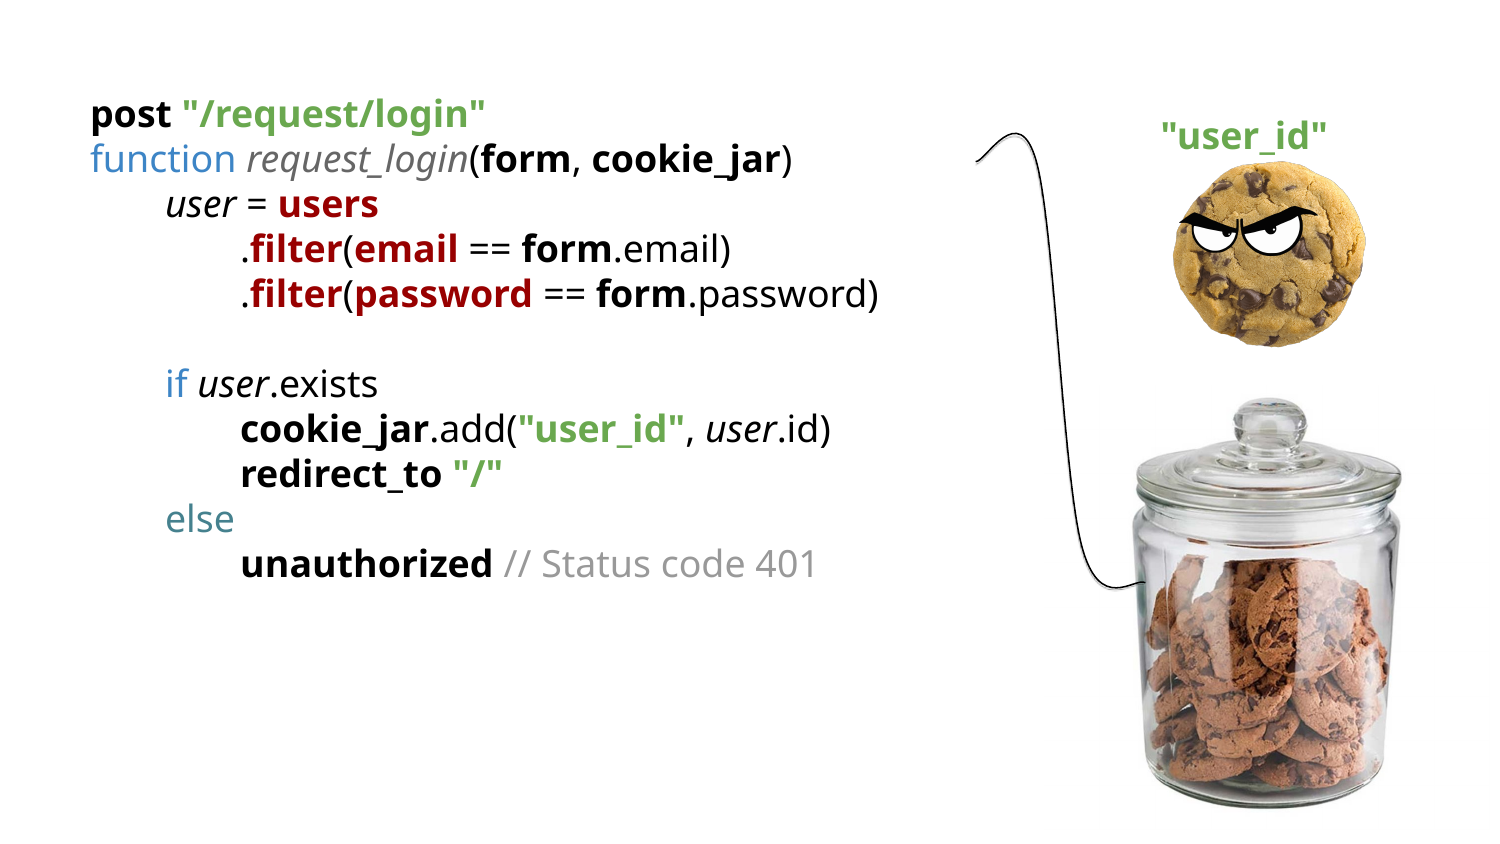

post "/request/login"
function request_login(form, cookie_jar)
	user = users
.filter(email == form.email)
		.filter(password == form.password)
	if user.exists
cookie_jar.add("user_id", user.id)
redirect_to "/"
	else
		unauthorized // Status code 401
"user_id"